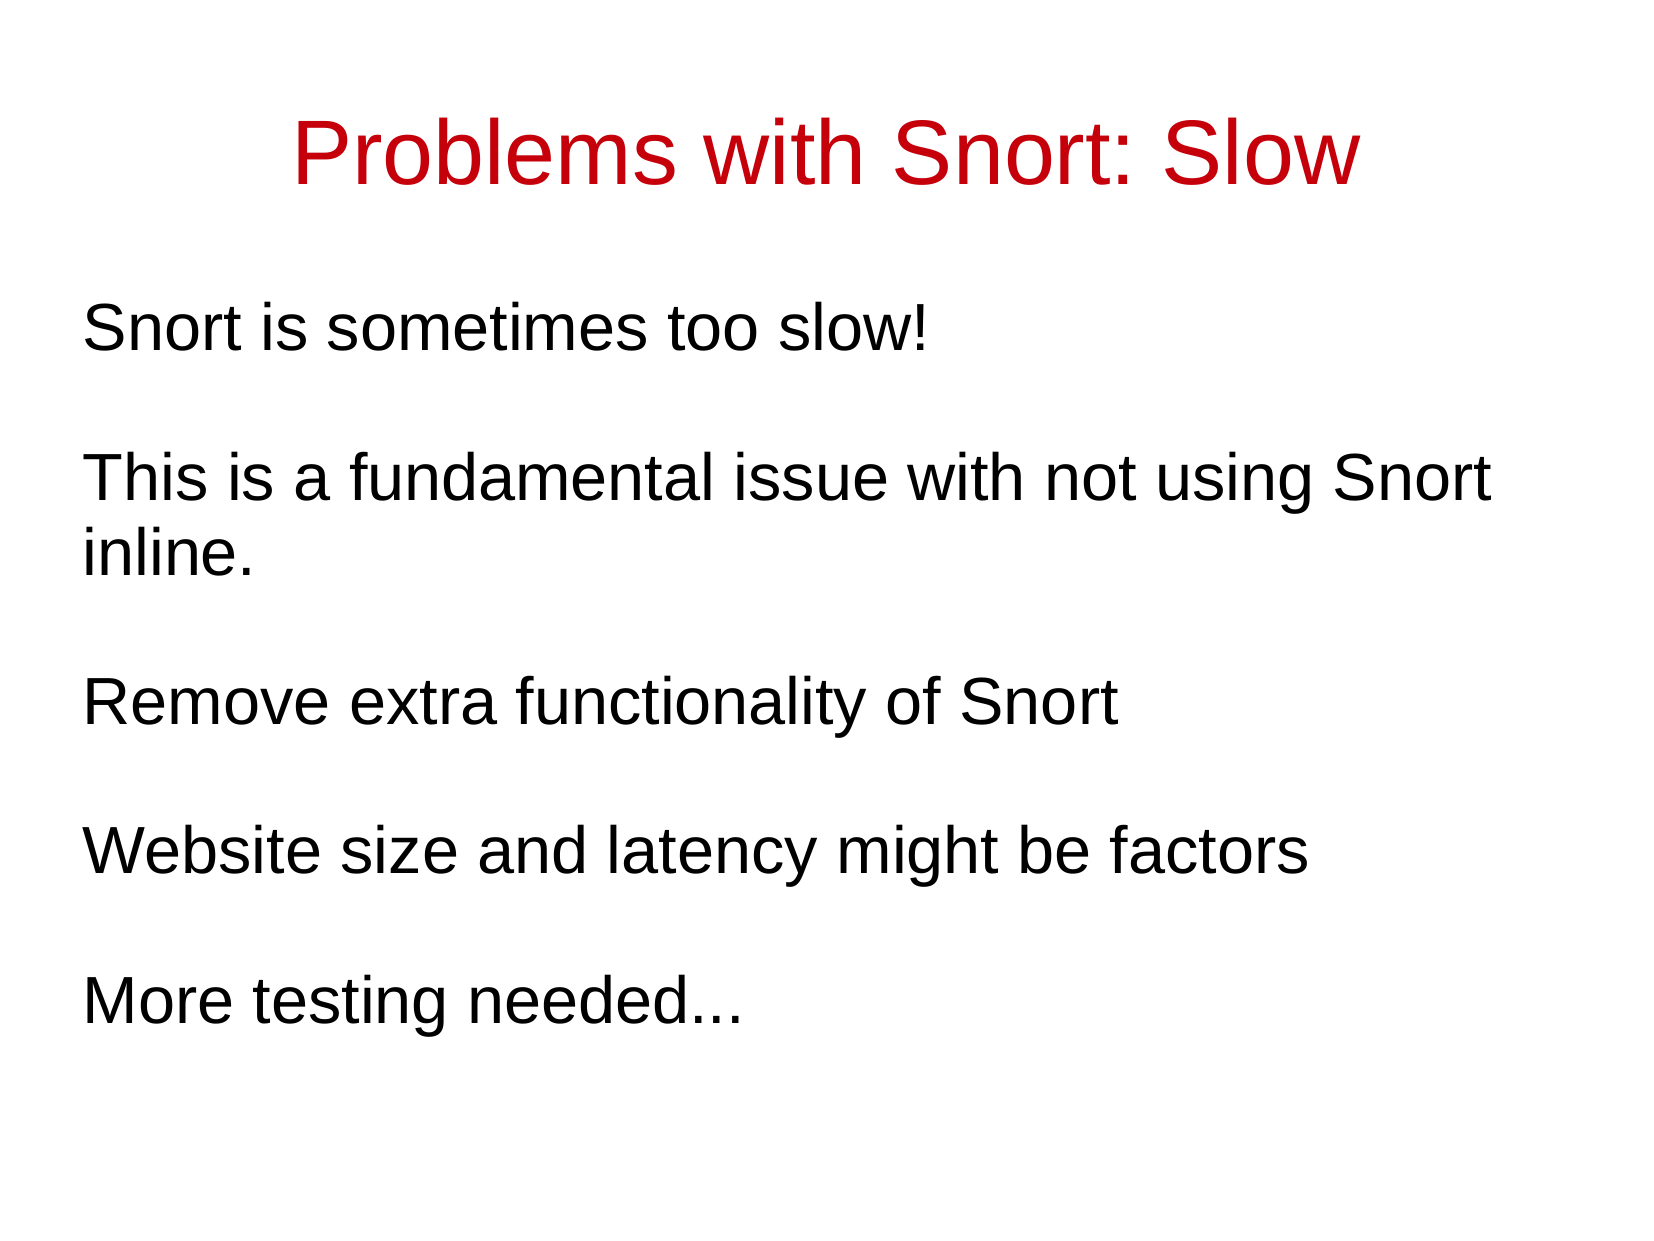

# Problems with Snort: Slow
Snort is sometimes too slow!
This is a fundamental issue with not using Snort inline.
Remove extra functionality of Snort
Website size and latency might be factors
More testing needed...